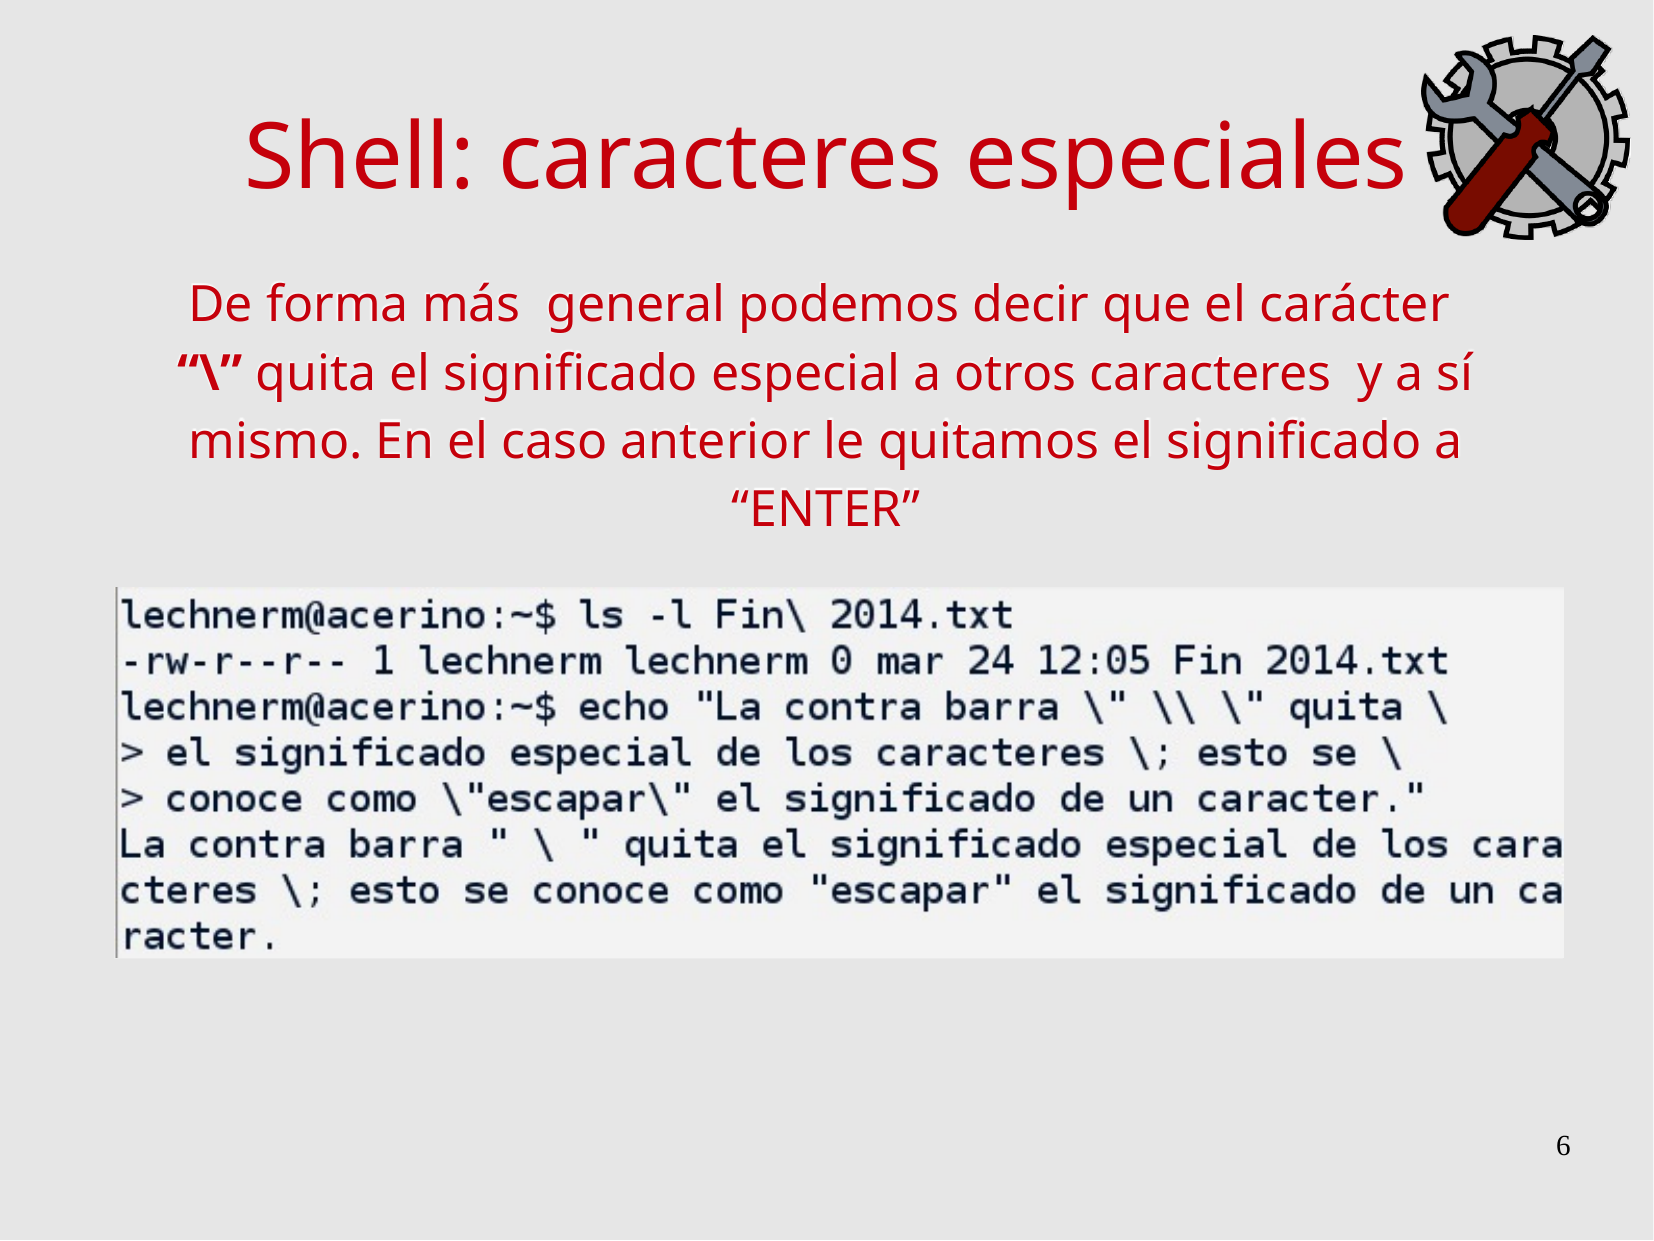

# Shell: caracteres especiales
De forma más general podemos decir que el carácter “\” quita el significado especial a otros caracteres y a sí mismo. En el caso anterior le quitamos el significado a “ENTER”
6